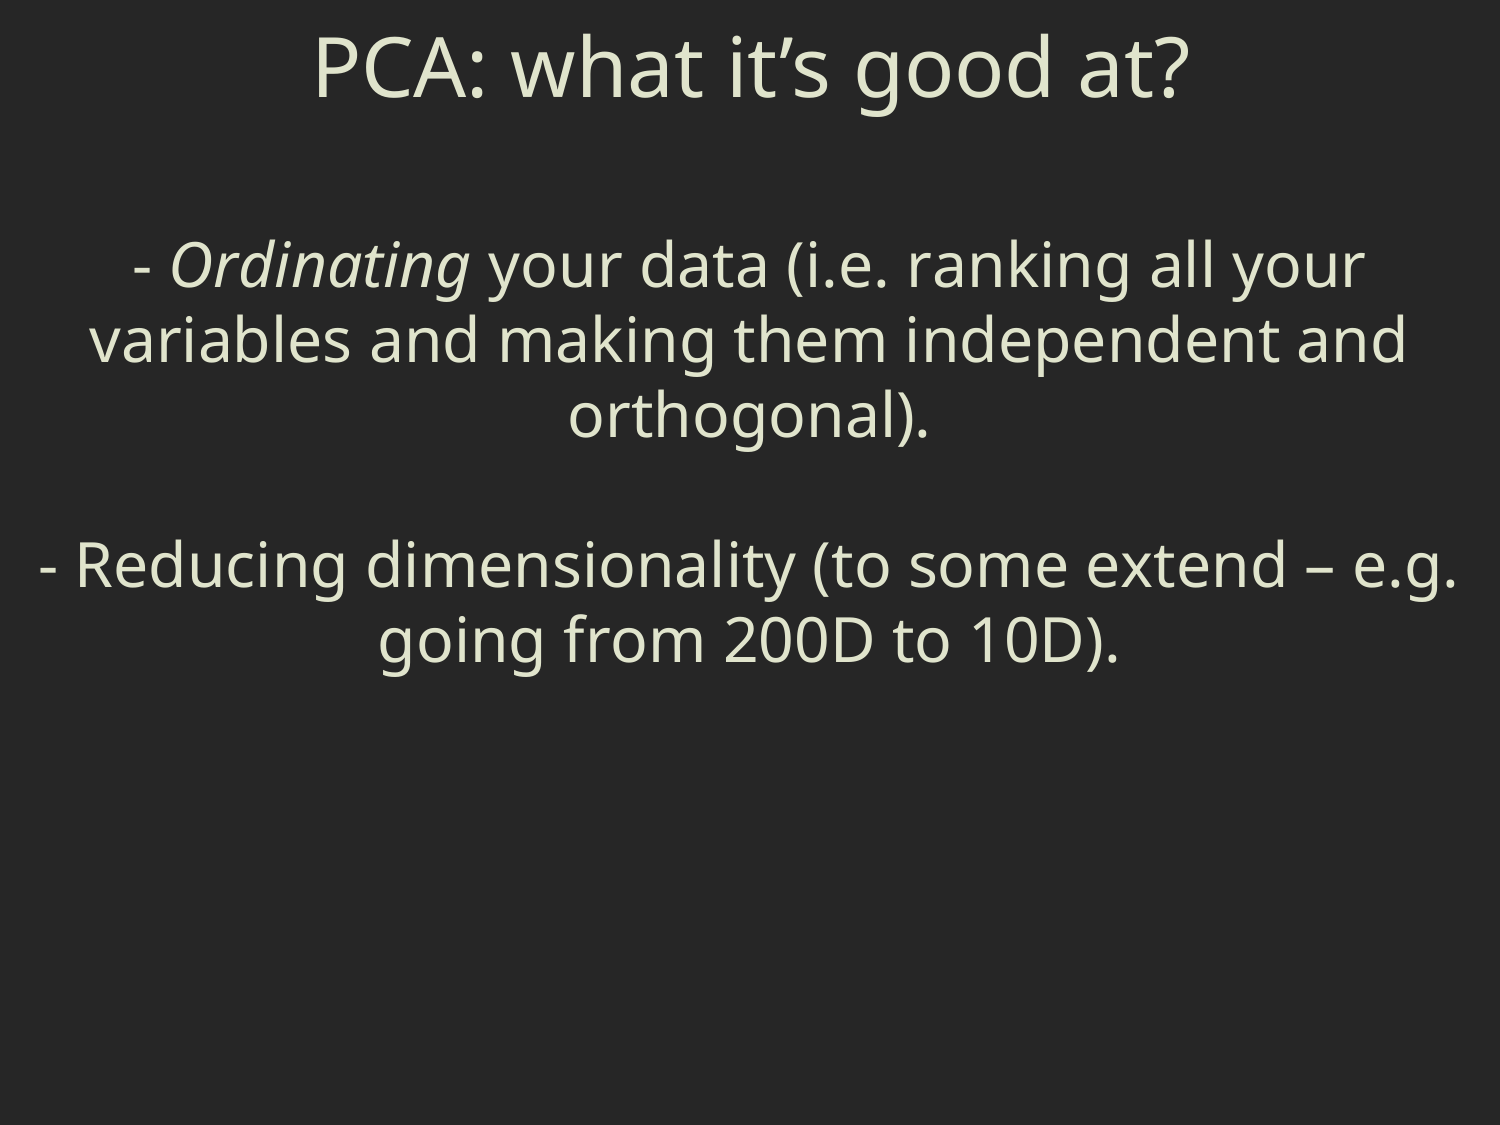

PCA: what it’s good at?
- Ordinating your data (i.e. ranking all your variables and making them independent and orthogonal).
- Reducing dimensionality (to some extend – e.g. going from 200D to 10D).